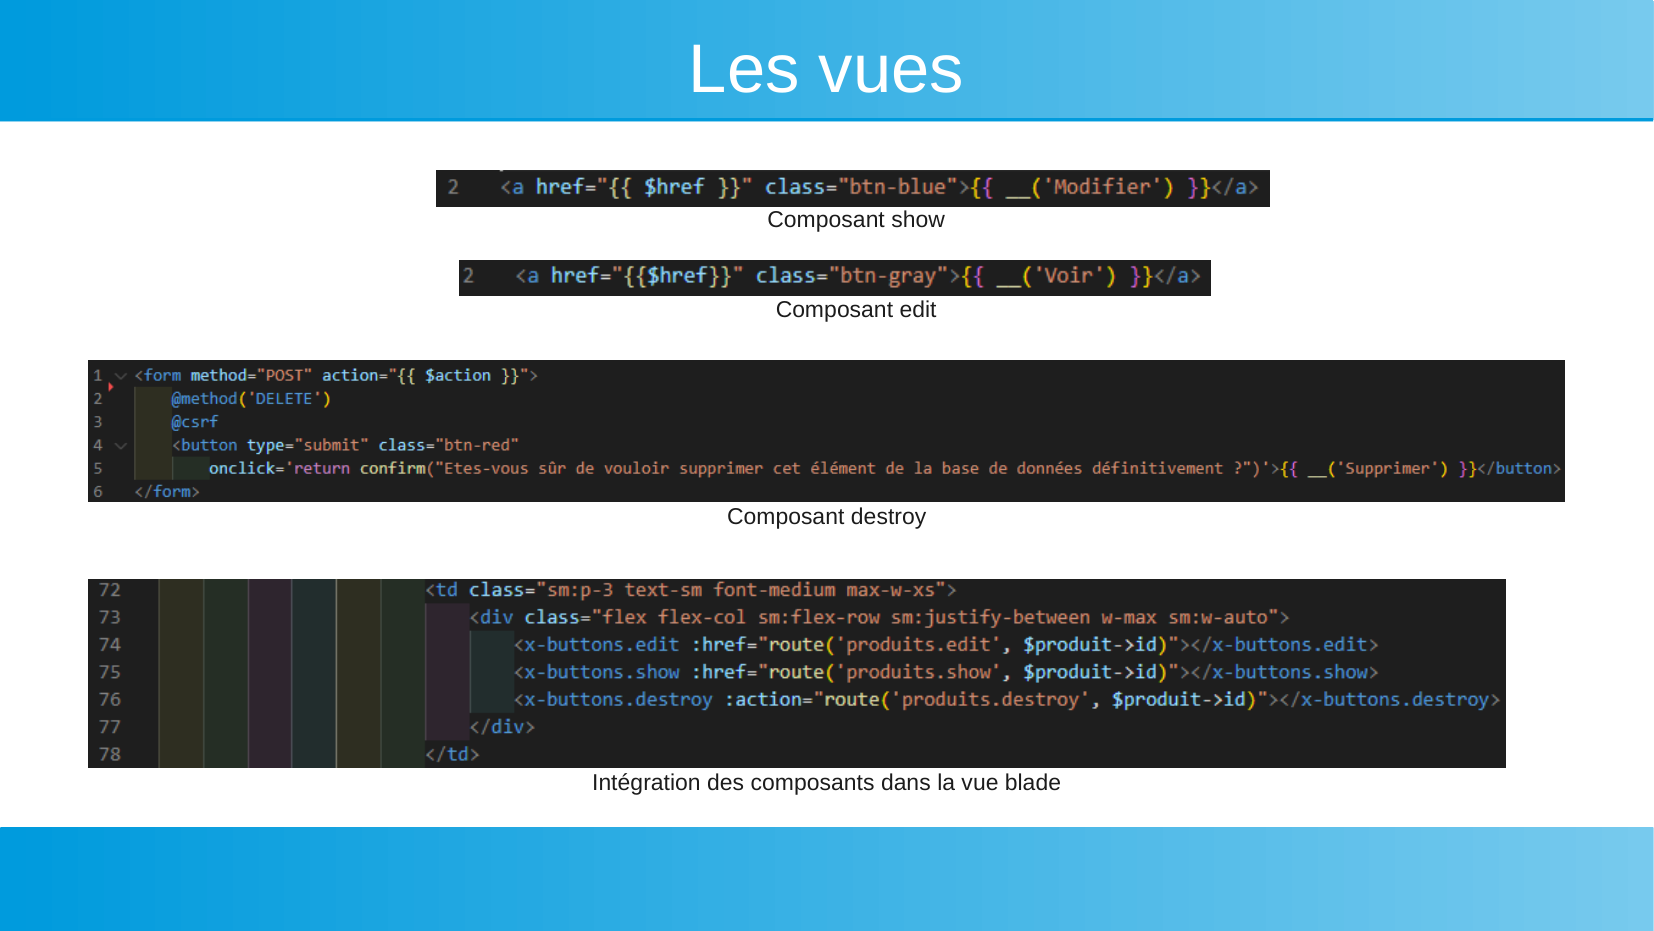

# Les vues
Composant show
Composant edit
Composant destroy
Intégration des composants dans la vue blade